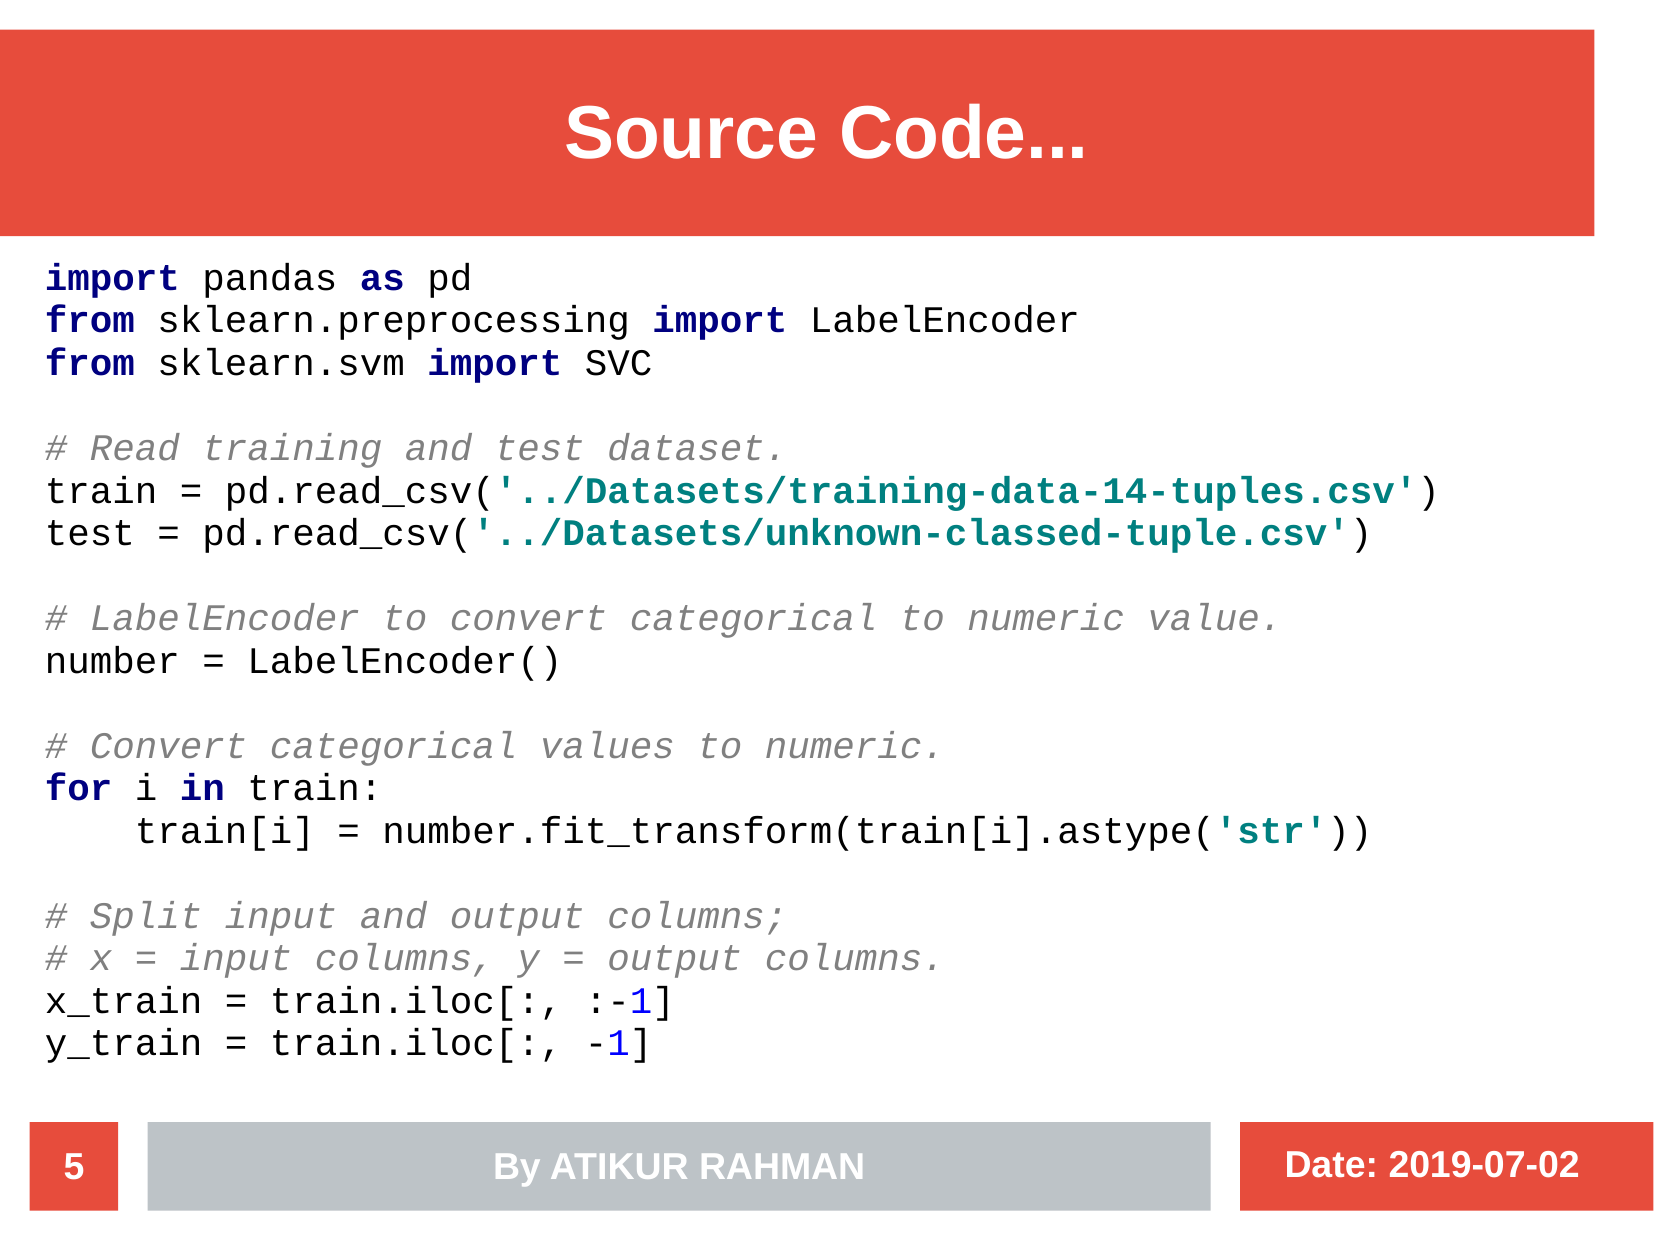

# Source Code...
import pandas as pd
from sklearn.preprocessing import LabelEncoder
from sklearn.svm import SVC
# Read training and test dataset.
train = pd.read_csv('../Datasets/training-data-14-tuples.csv')
test = pd.read_csv('../Datasets/unknown-classed-tuple.csv')
# LabelEncoder to convert categorical to numeric value.
number = LabelEncoder()
# Convert categorical values to numeric.
for i in train:
 train[i] = number.fit_transform(train[i].astype('str'))
# Split input and output columns;
# x = input columns, y = output columns. x_train = train.iloc[:, :-1] y_train = train.iloc[:, -1]
5
By ATIKUR RAHMAN
Date: 2019-07-02